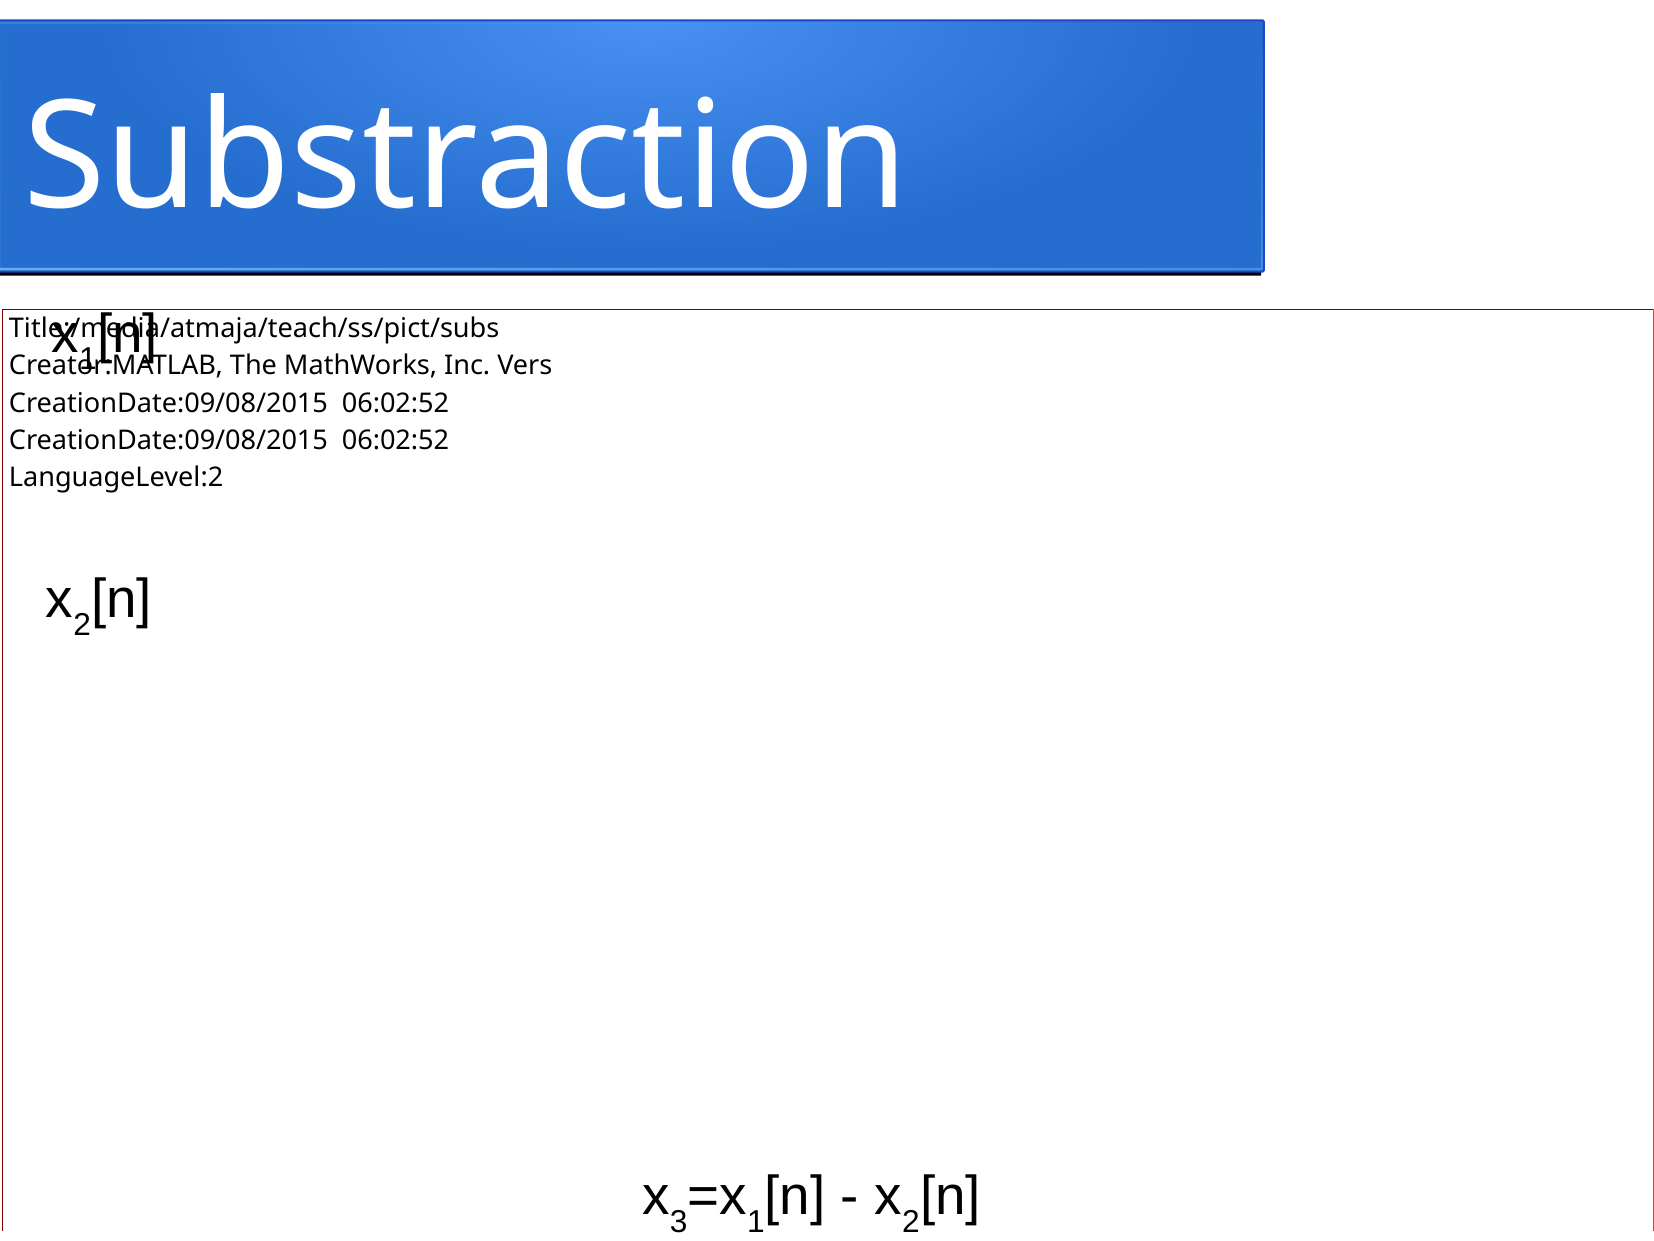

# Substraction
x1[n]
x2[n]
x3=x1[n] - x2[n]